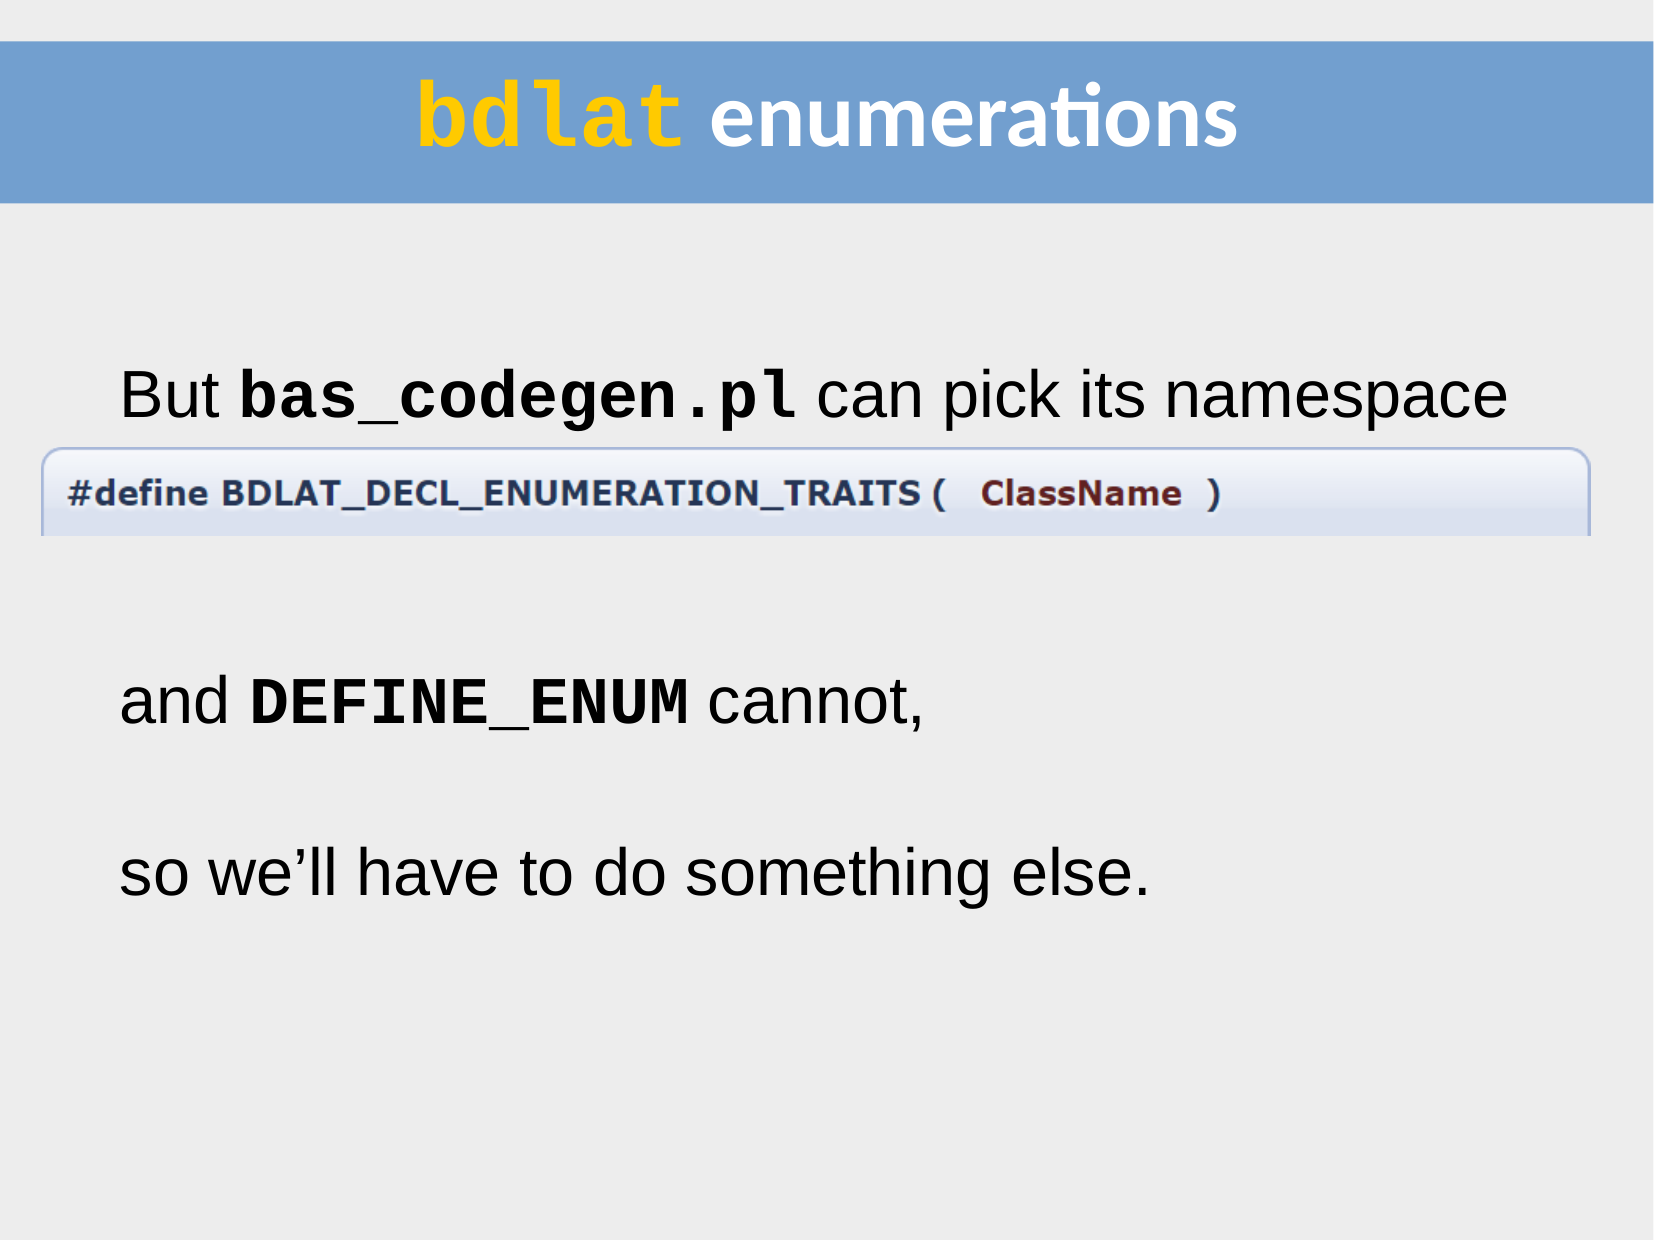

# bdlat enumerations
But bas_codegen.pl can pick its namespace
and DEFINE_ENUM cannot,
so we’ll have to do something else.